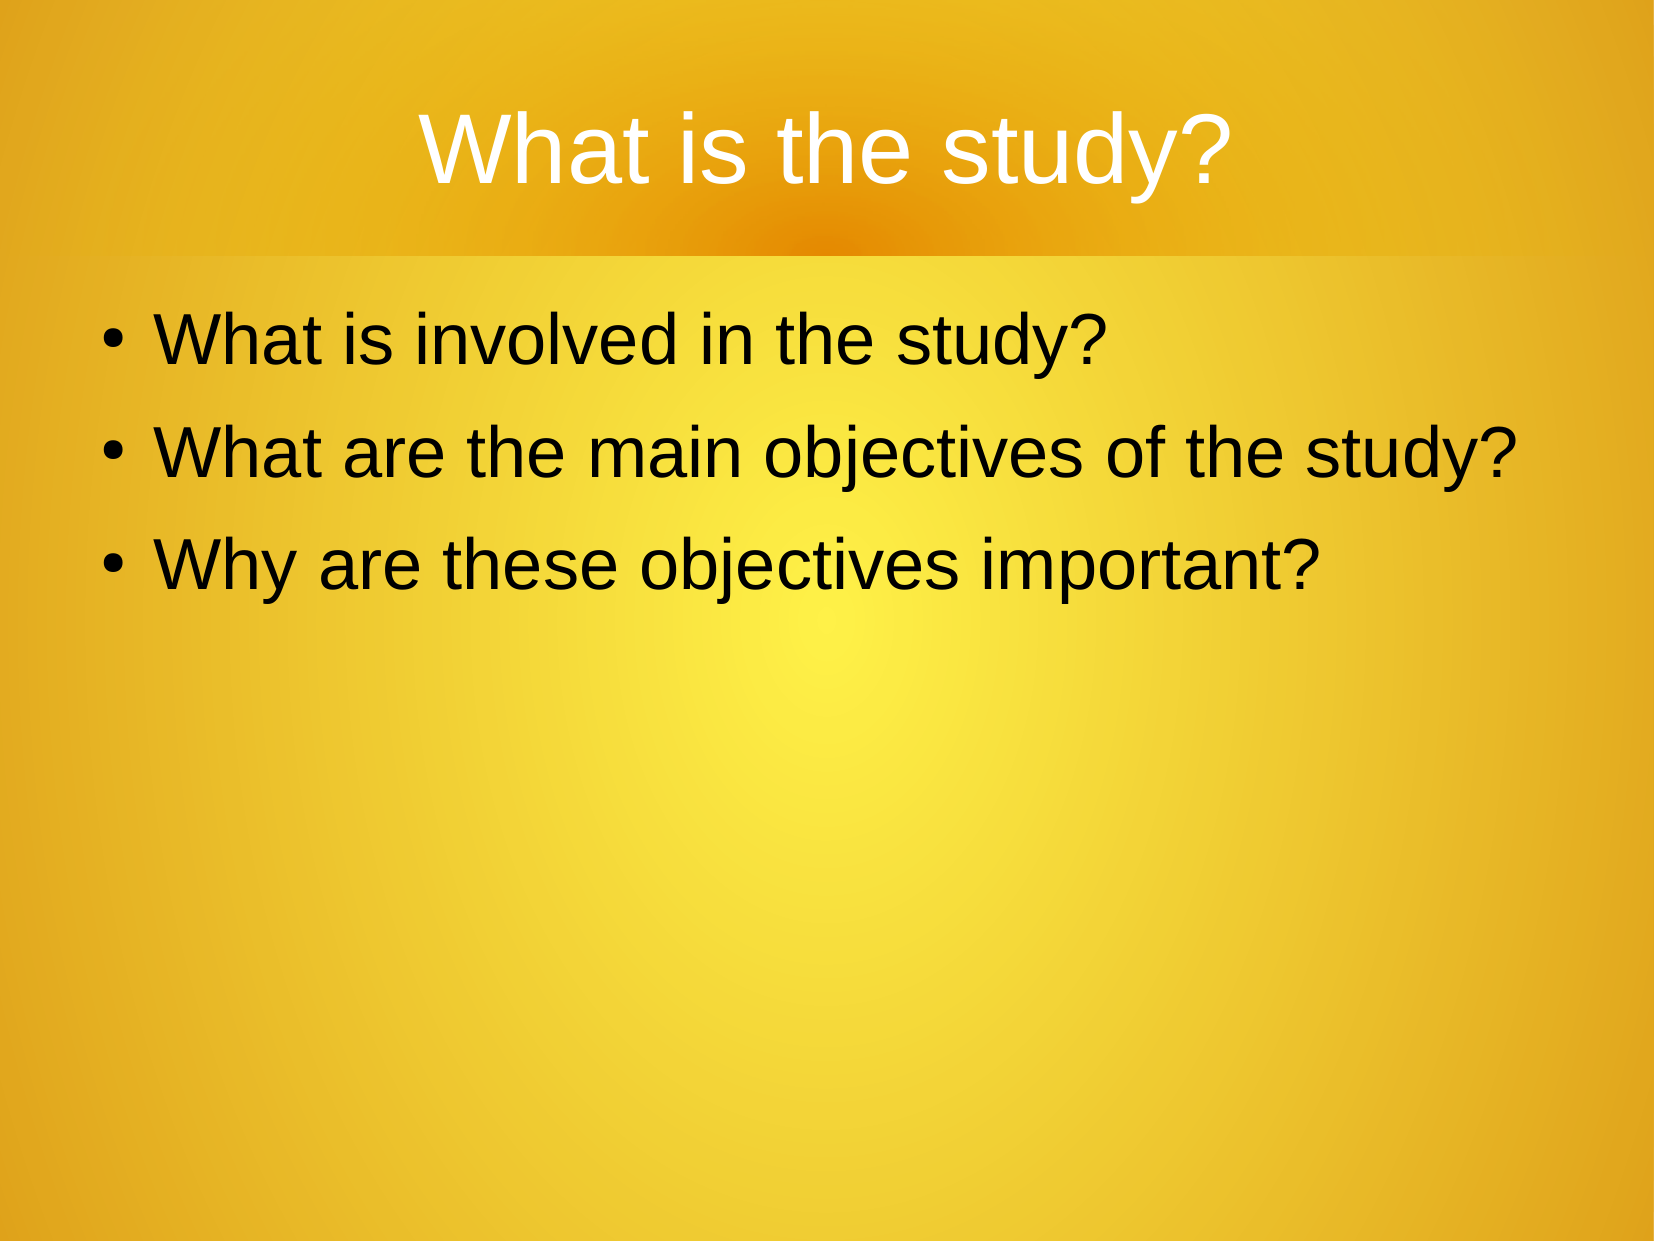

# What is the study?
What is involved in the study?
What are the main objectives of the study?
Why are these objectives important?